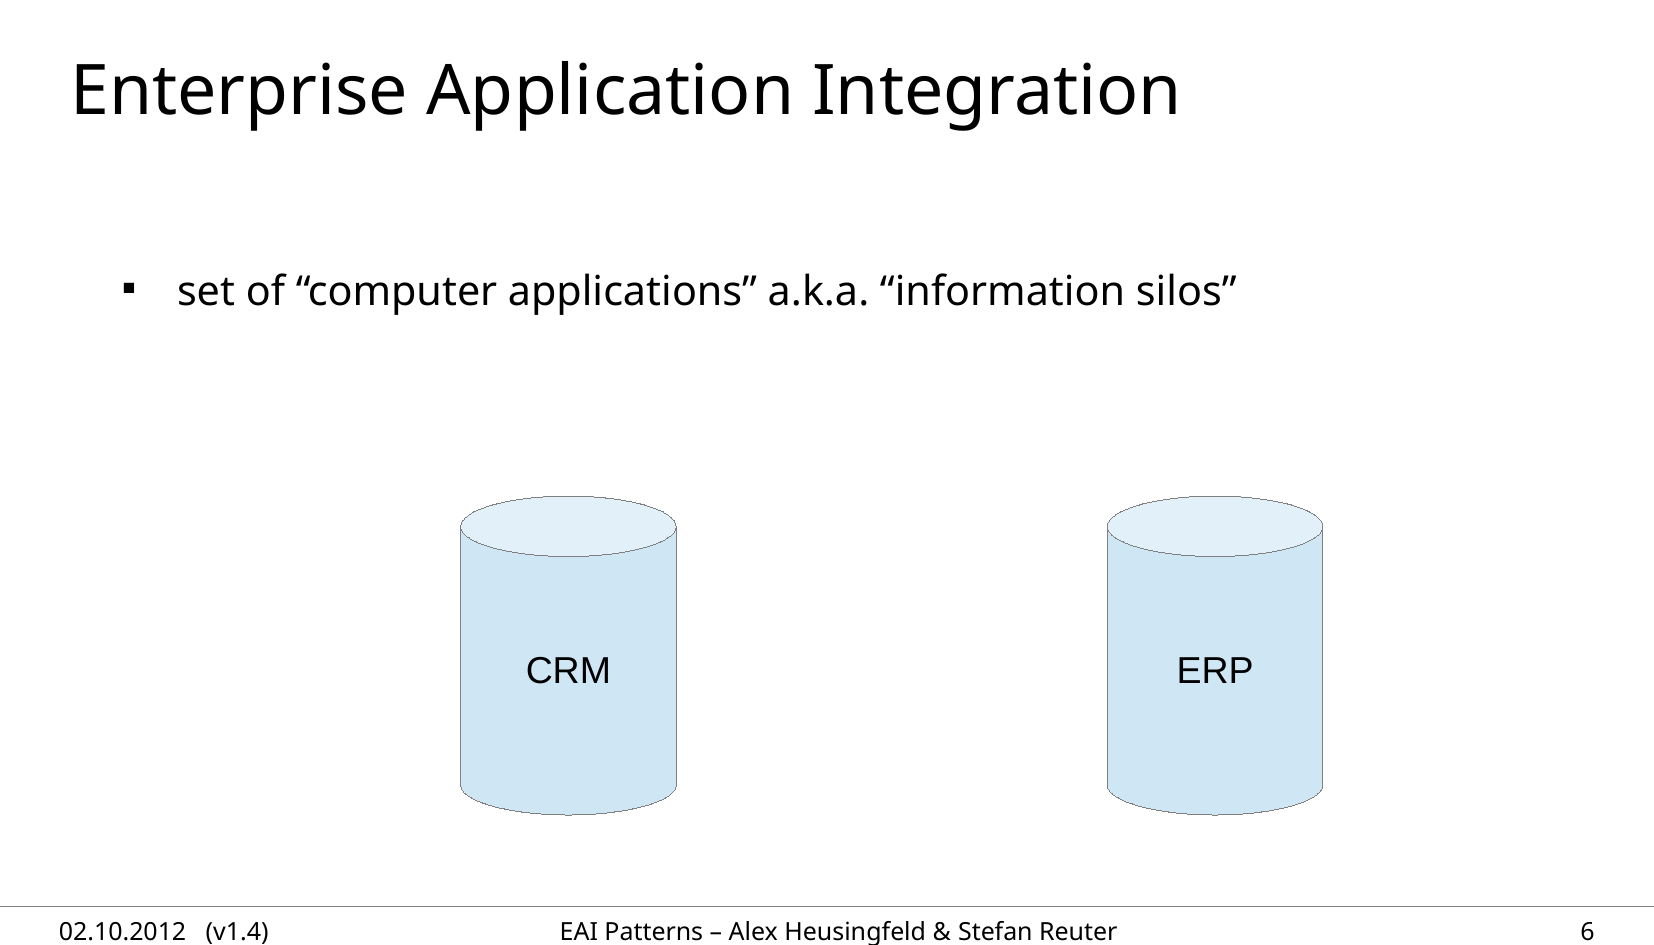

# Enterprise Application Integration
set of “computer applications” a.k.a. “information silos”
CRM
ERP
2012-08-30
EAI Patterns - Alex Heusingfeld & Stefan Reuter
6